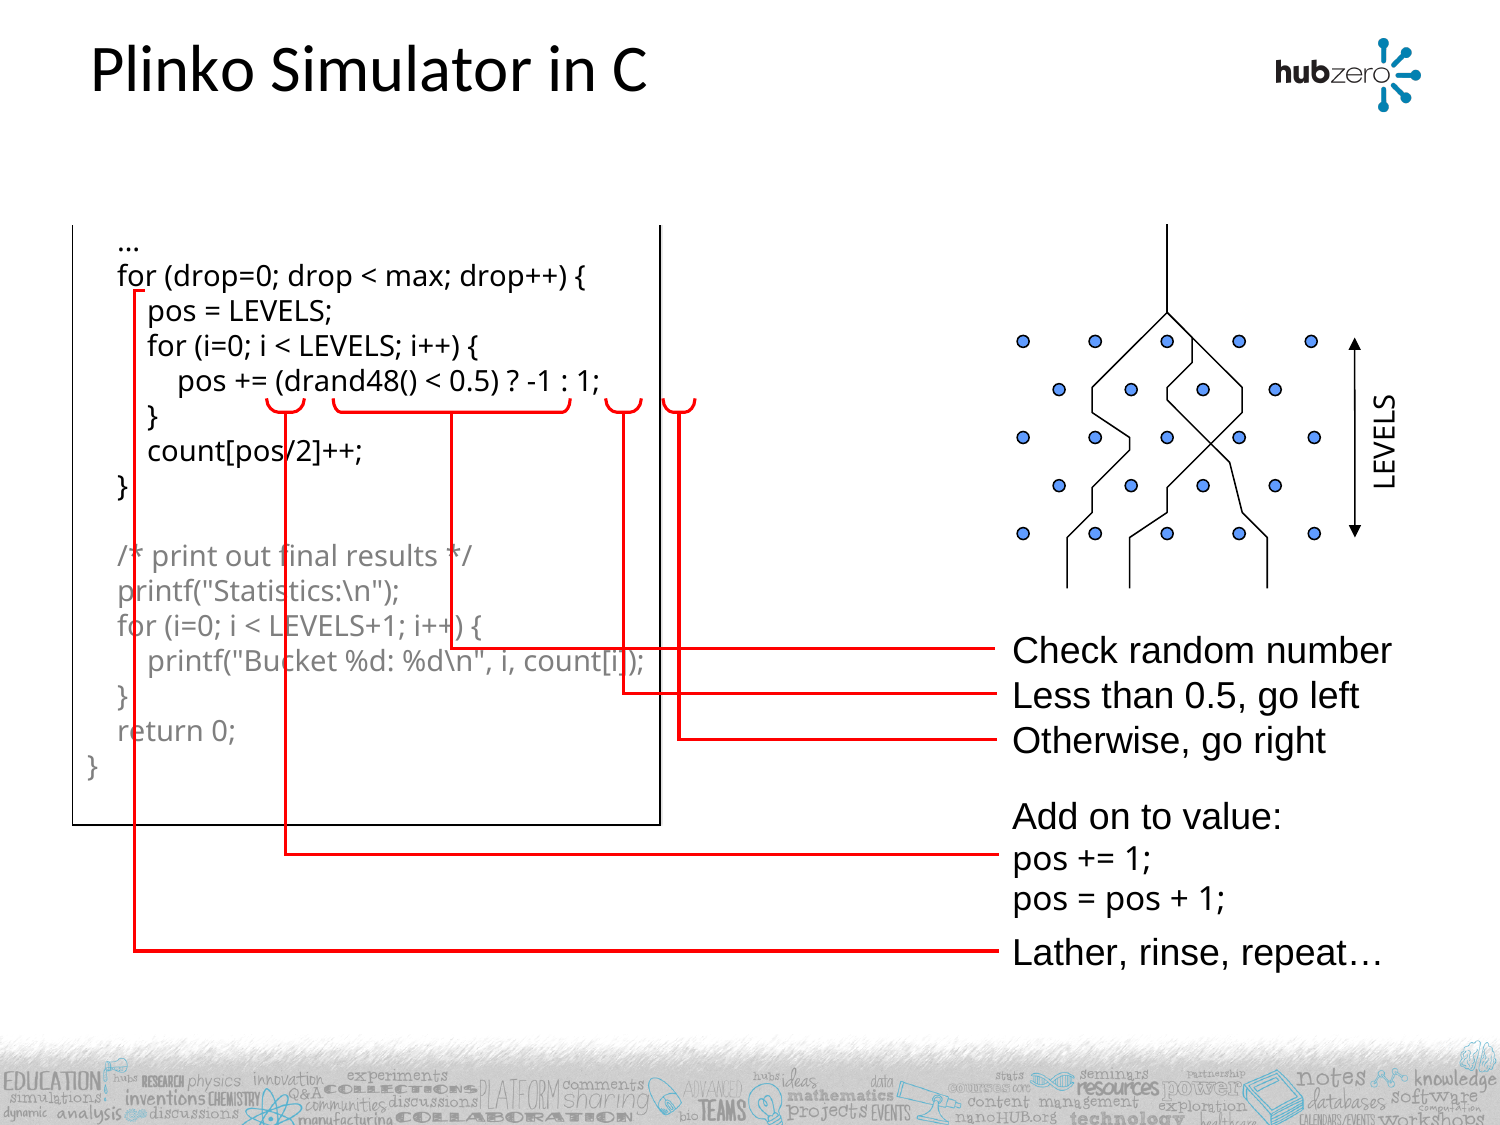

Plinko Simulator in C
 …
 for (drop=0; drop < max; drop++) {
 pos = LEVELS;
 for (i=0; i < LEVELS; i++) {
 pos += (drand48() < 0.5) ? -1 : 1;
 }
 count[pos/2]++;
 }
 /* print out final results */
 printf("Statistics:\n");
 for (i=0; i < LEVELS+1; i++) {
 printf("Bucket %d: %d\n", i, count[i]);
 }
 return 0;
}
Lather, rinse, repeat…
Add on to value:
pos += 1;
pos = pos + 1;
Check random number
Less than 0.5, go left
Otherwise, go right
LEVELS